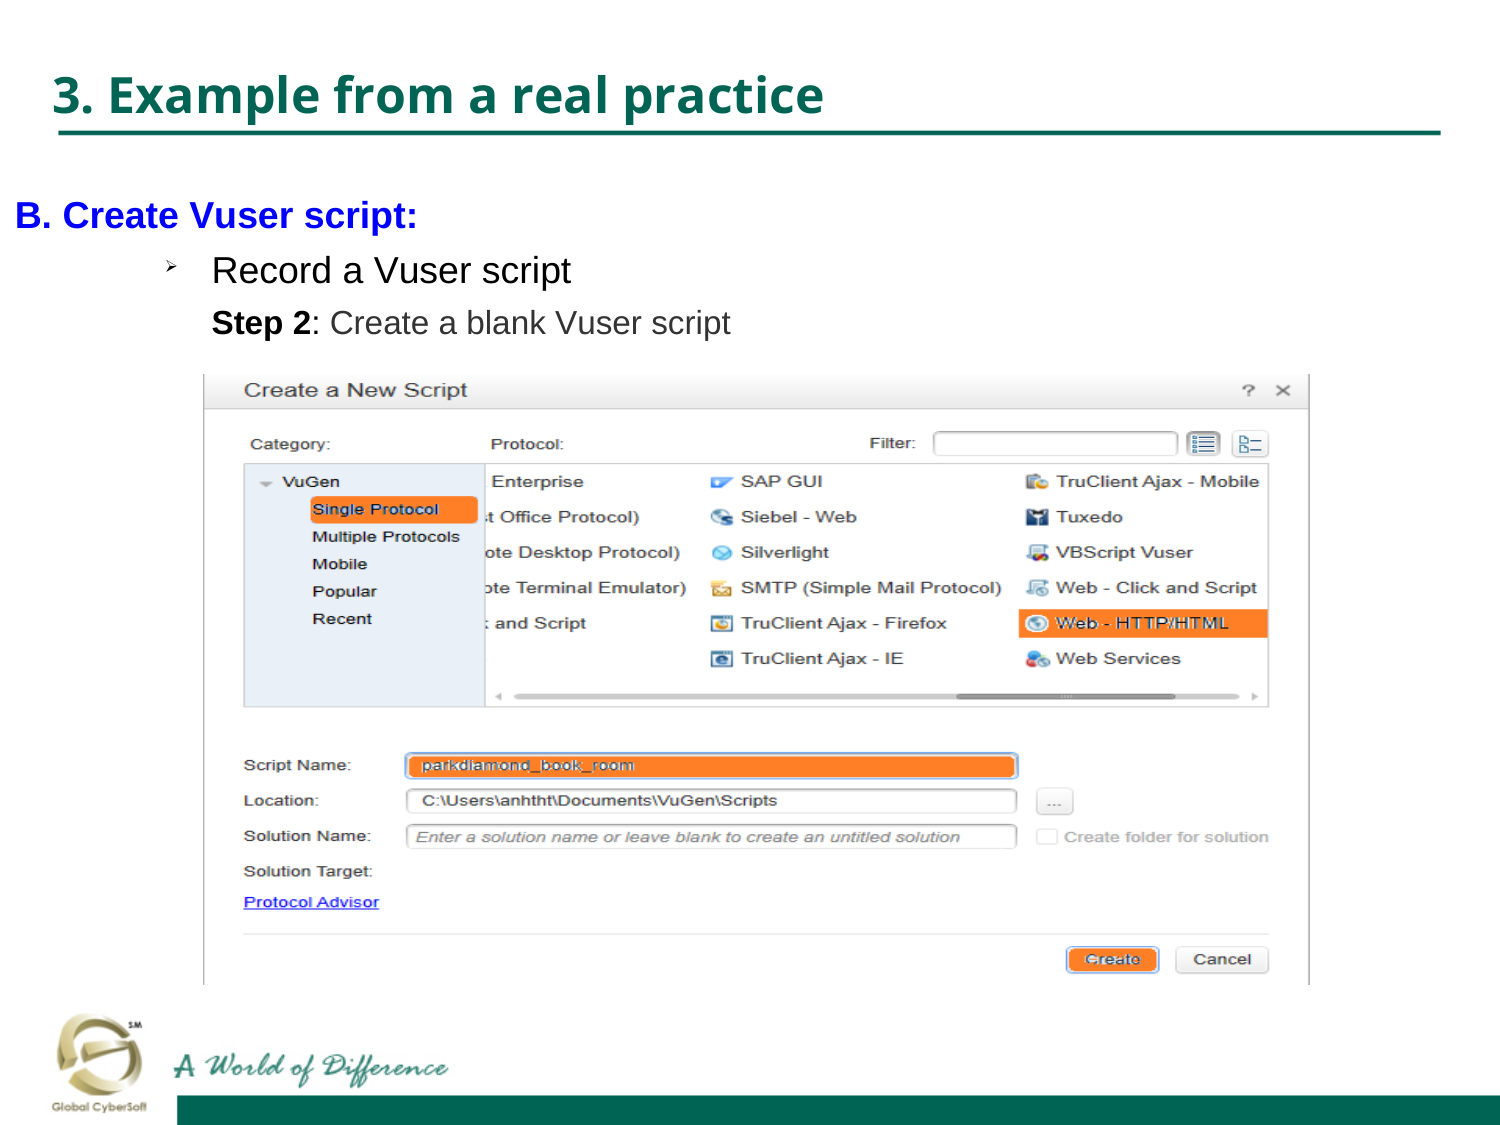

# 3. Example from a real practice
B. Create Vuser script:
Record a Vuser script
Step 2: Create a blank Vuser script